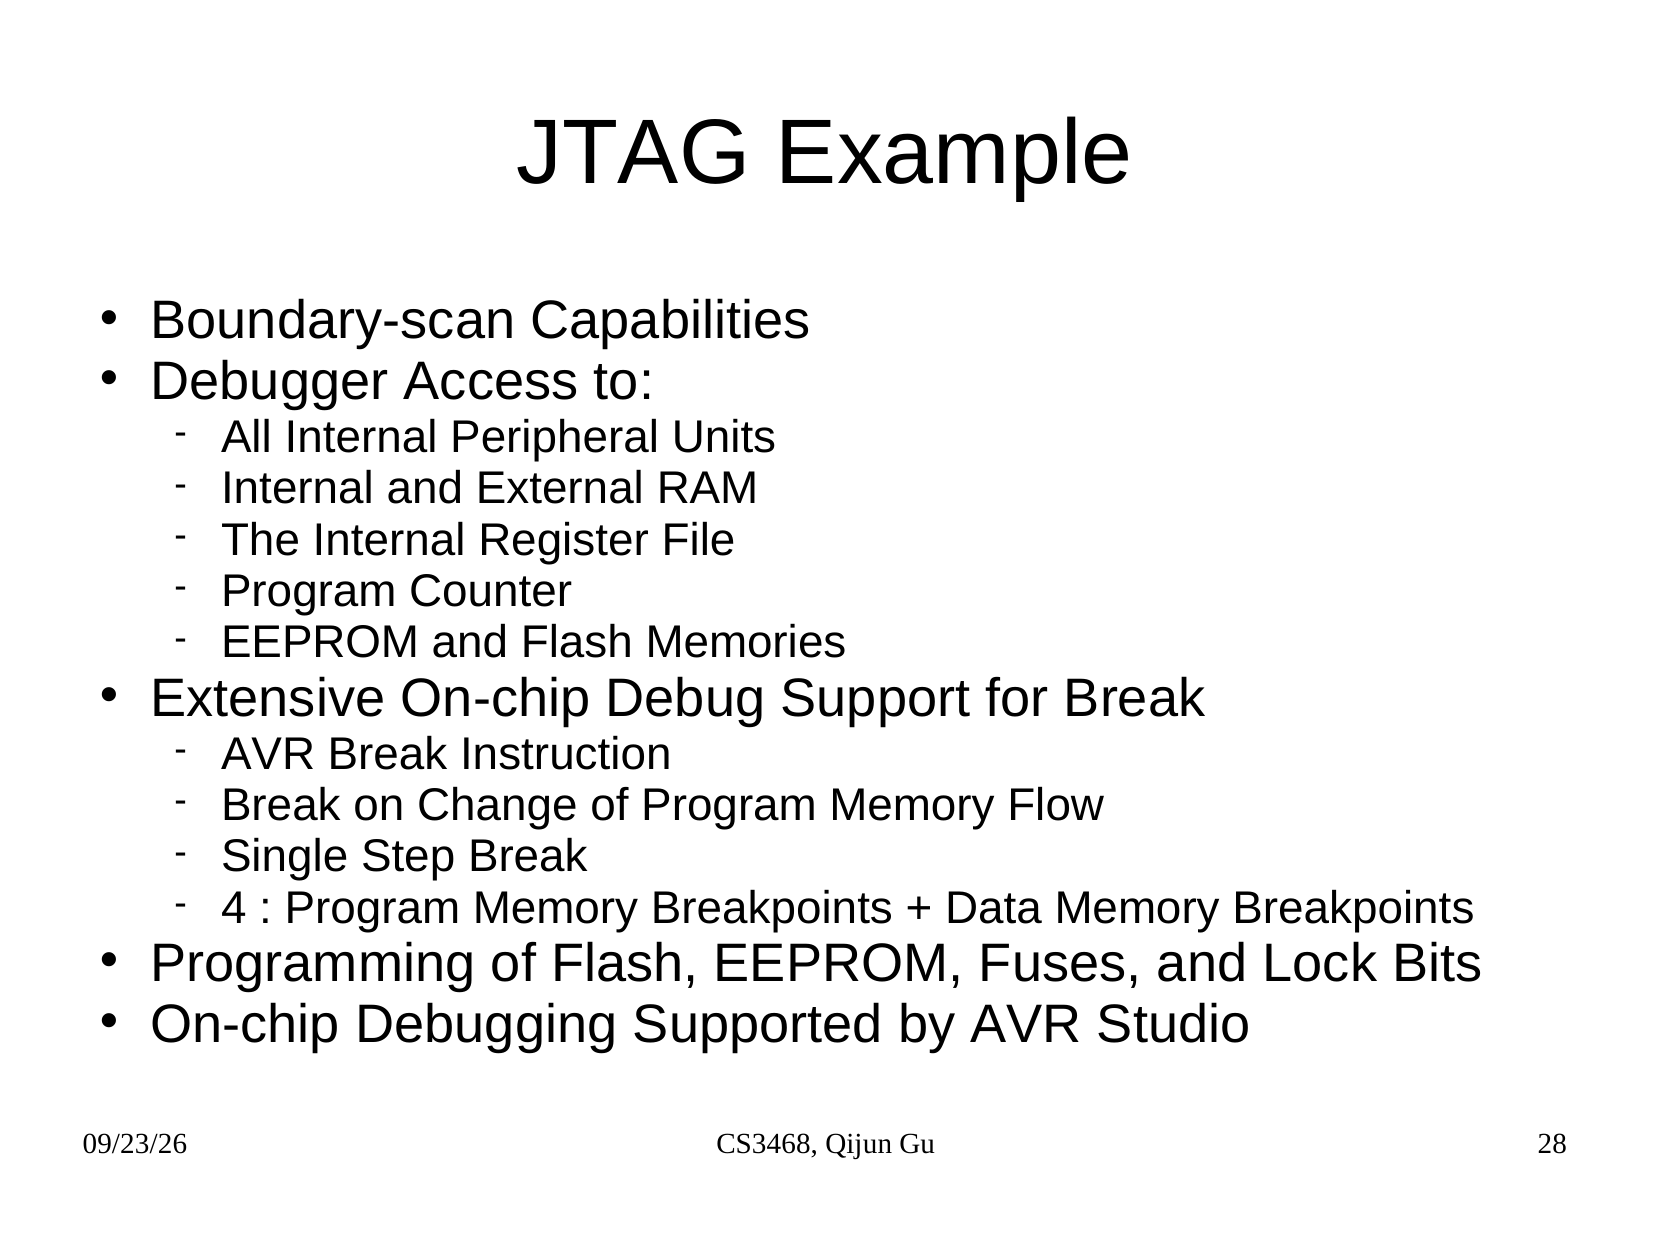

# JTAG Example
Boundary-scan Capabilities
Debugger Access to:
All Internal Peripheral Units
Internal and External RAM
The Internal Register File
Program Counter
EEPROM and Flash Memories
Extensive On-chip Debug Support for Break
AVR Break Instruction
Break on Change of Program Memory Flow
Single Step Break
4 : Program Memory Breakpoints + Data Memory Breakpoints
Programming of Flash, EEPROM, Fuses, and Lock Bits
On-chip Debugging Supported by AVR Studio
CS3468, Qijun Gu
28